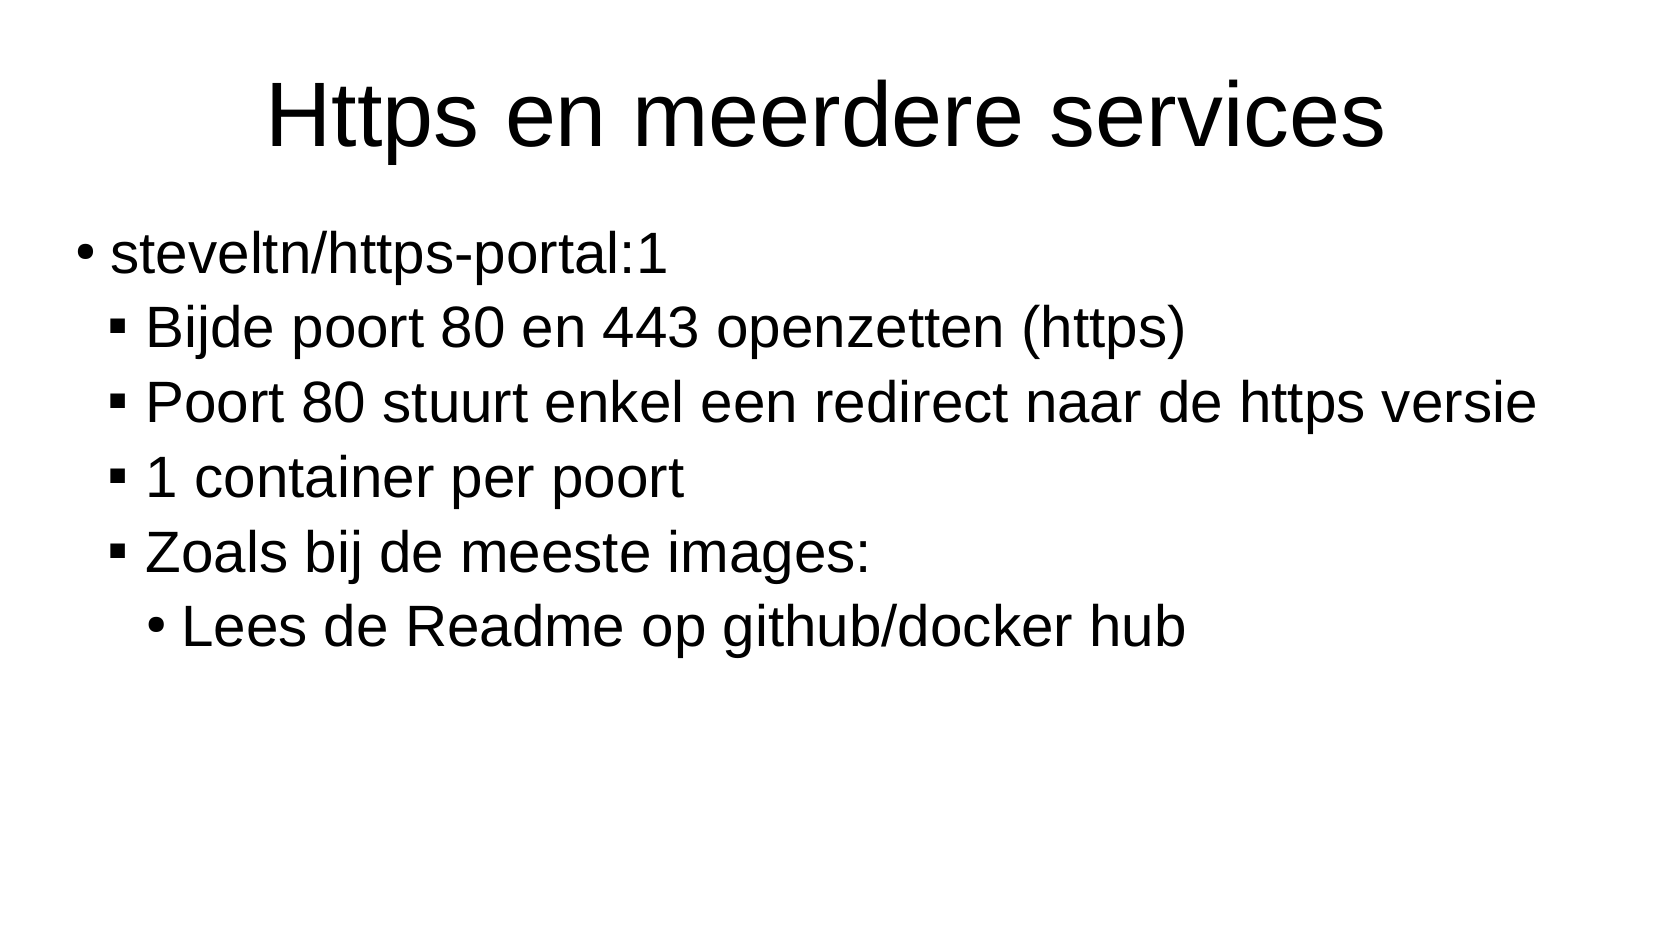

Https en meerdere services
# steveltn/https-portal:1
Bijde poort 80 en 443 openzetten (https)
Poort 80 stuurt enkel een redirect naar de https versie
1 container per poort
Zoals bij de meeste images:
Lees de Readme op github/docker hub